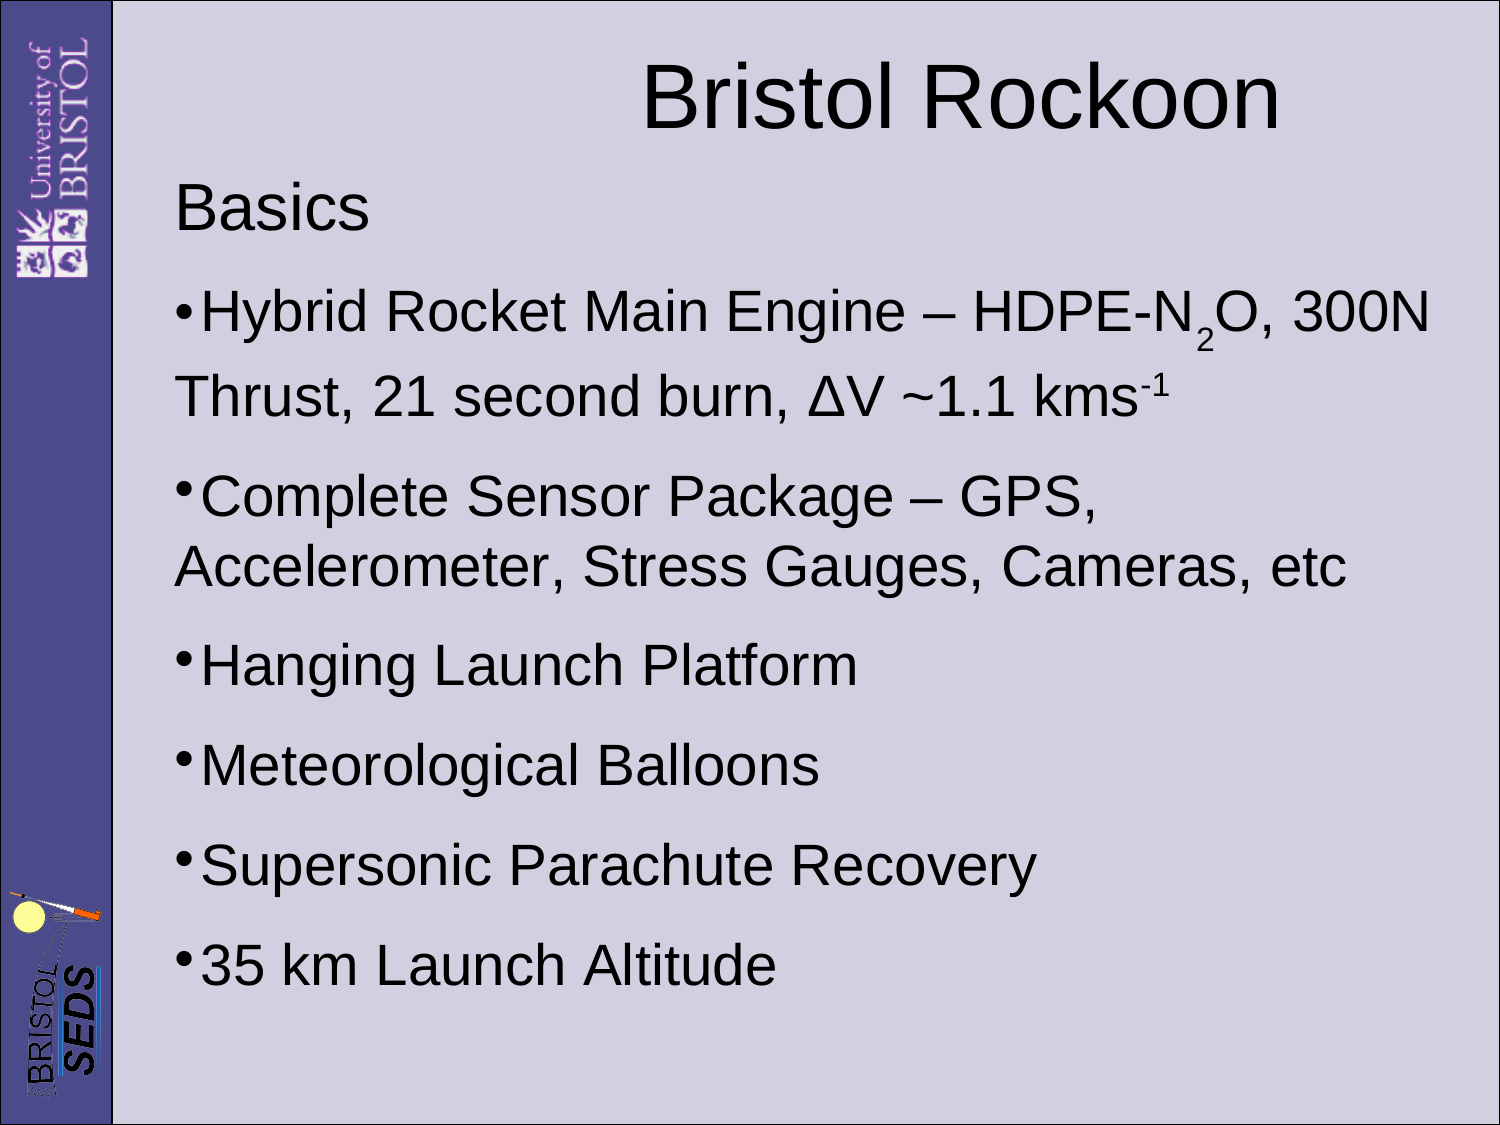

Bristol Rockoon
Basics
Hybrid Rocket Main Engine – HDPE-N2O, 300N Thrust, 21 second burn, ΔV ~1.1 kms-1
Complete Sensor Package – GPS, Accelerometer, Stress Gauges, Cameras, etc
Hanging Launch Platform
Meteorological Balloons
Supersonic Parachute Recovery
35 km Launch Altitude